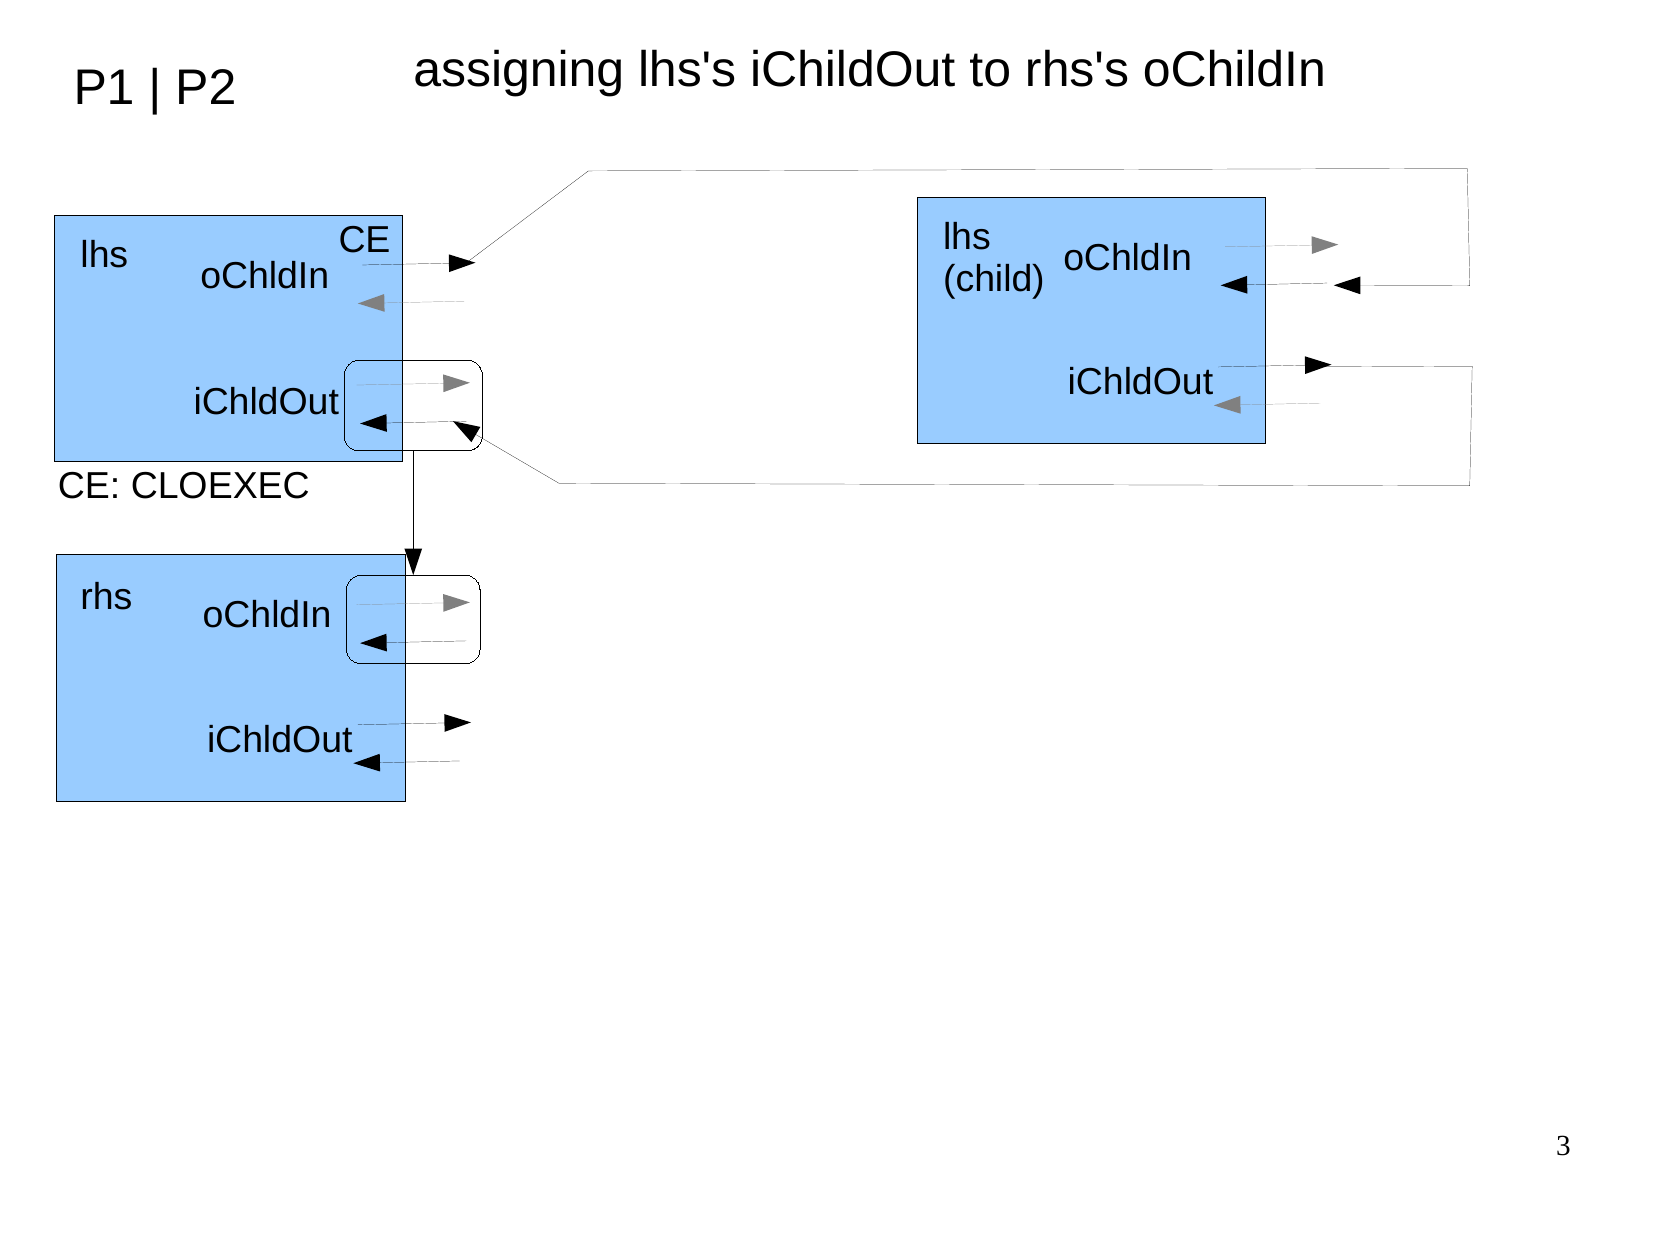

assigning lhs's iChildOut to rhs's oChildIn
P1 | P2
lhs
(child)
CE
lhs
oChldIn
oChldIn
iChldOut
iChldOut
CE: CLOEXEC
rhs
oChldIn
iChldOut
3